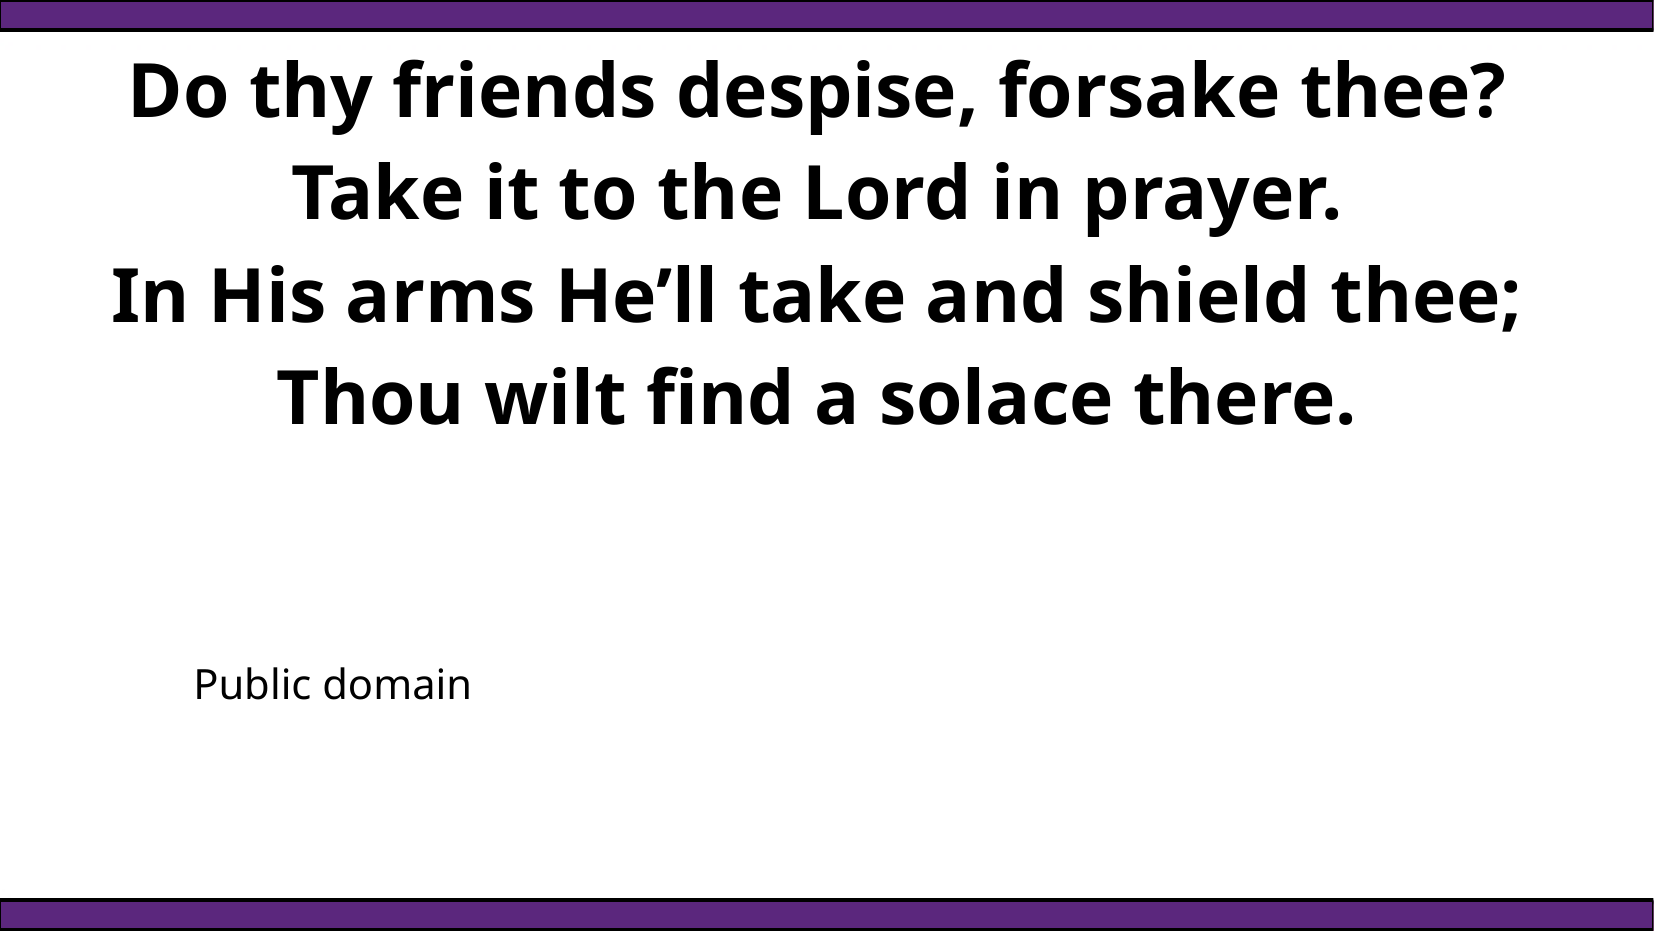

Do thy friends despise, forsake thee?
Take it to the Lord in prayer.
In His arms He’ll take and shield thee;
Thou wilt find a solace there.
 Public domain